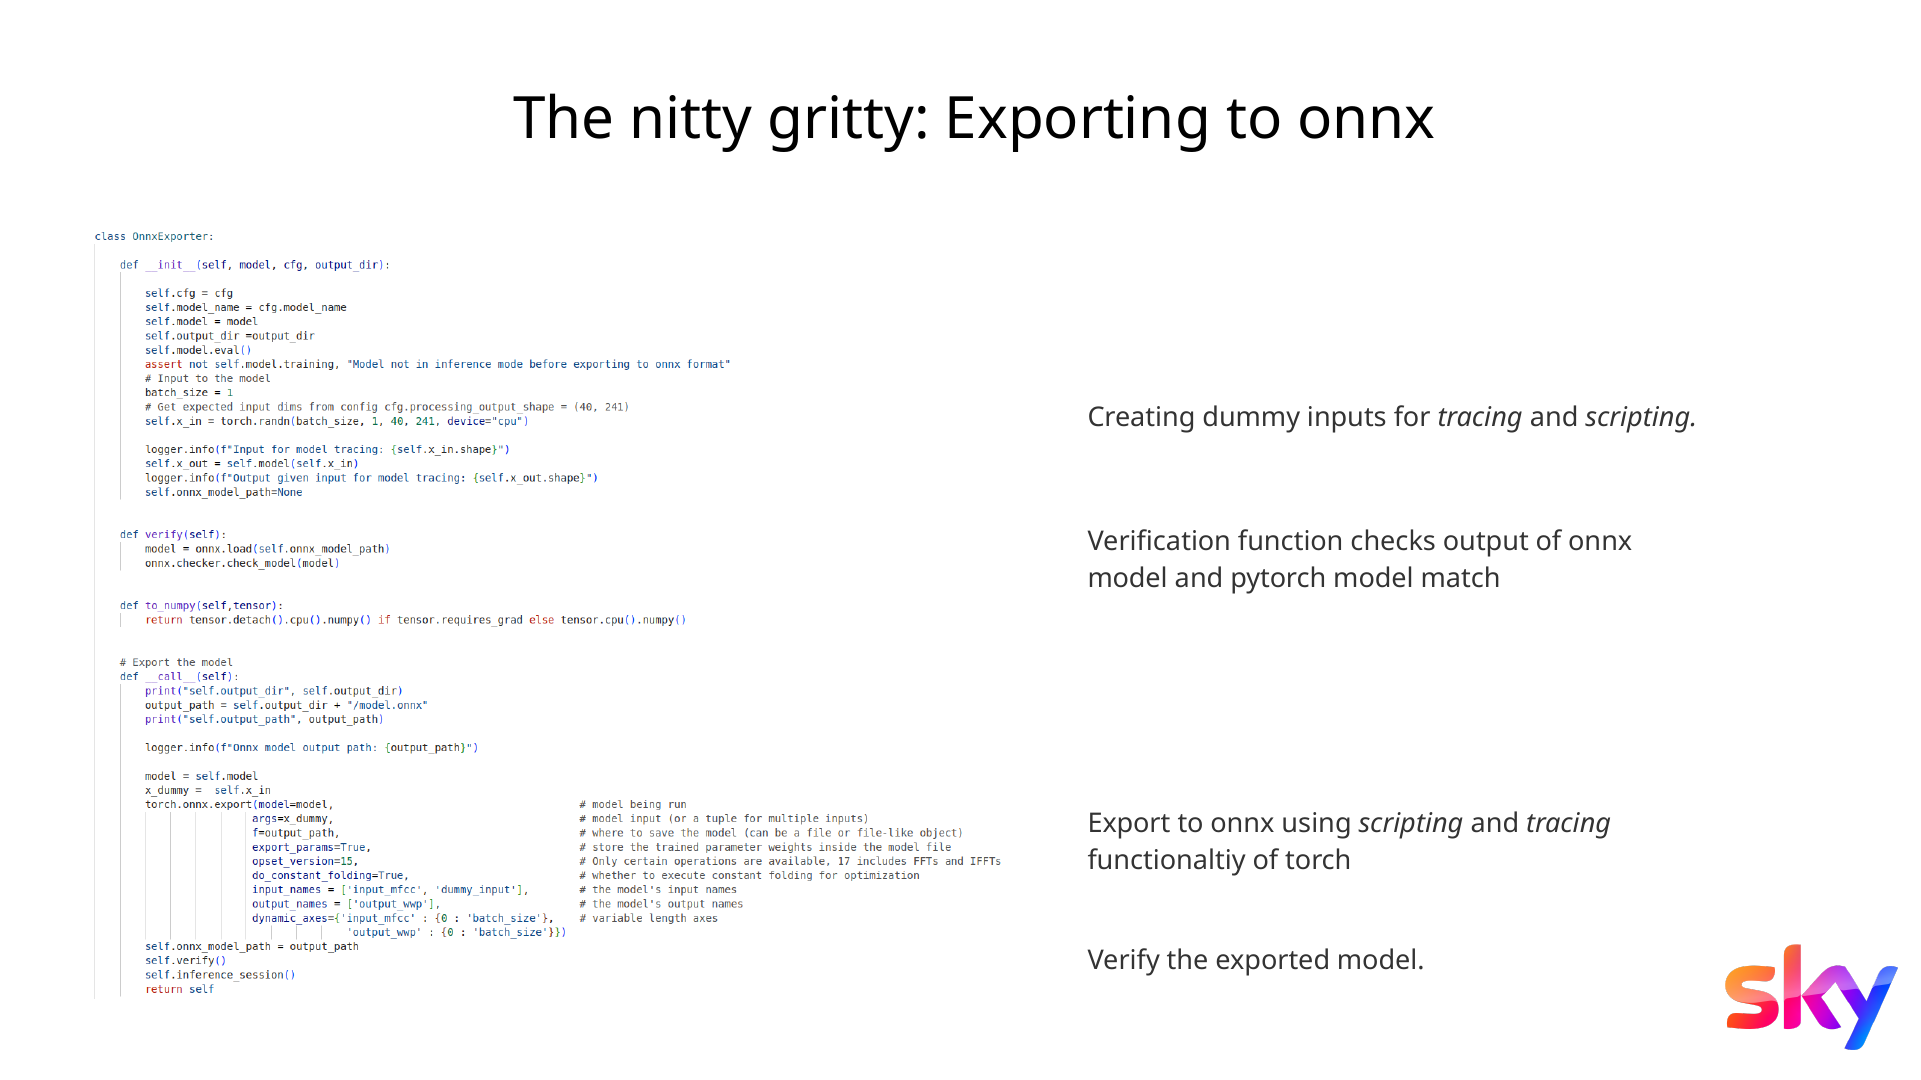

# The nitty gritty: Exporting to onnx
Creating dummy inputs for tracing and scripting.
Verification function checks output of onnx model and pytorch model match
Export to onnx using scripting and tracing functionaltiy of torch
Verify the exported model.